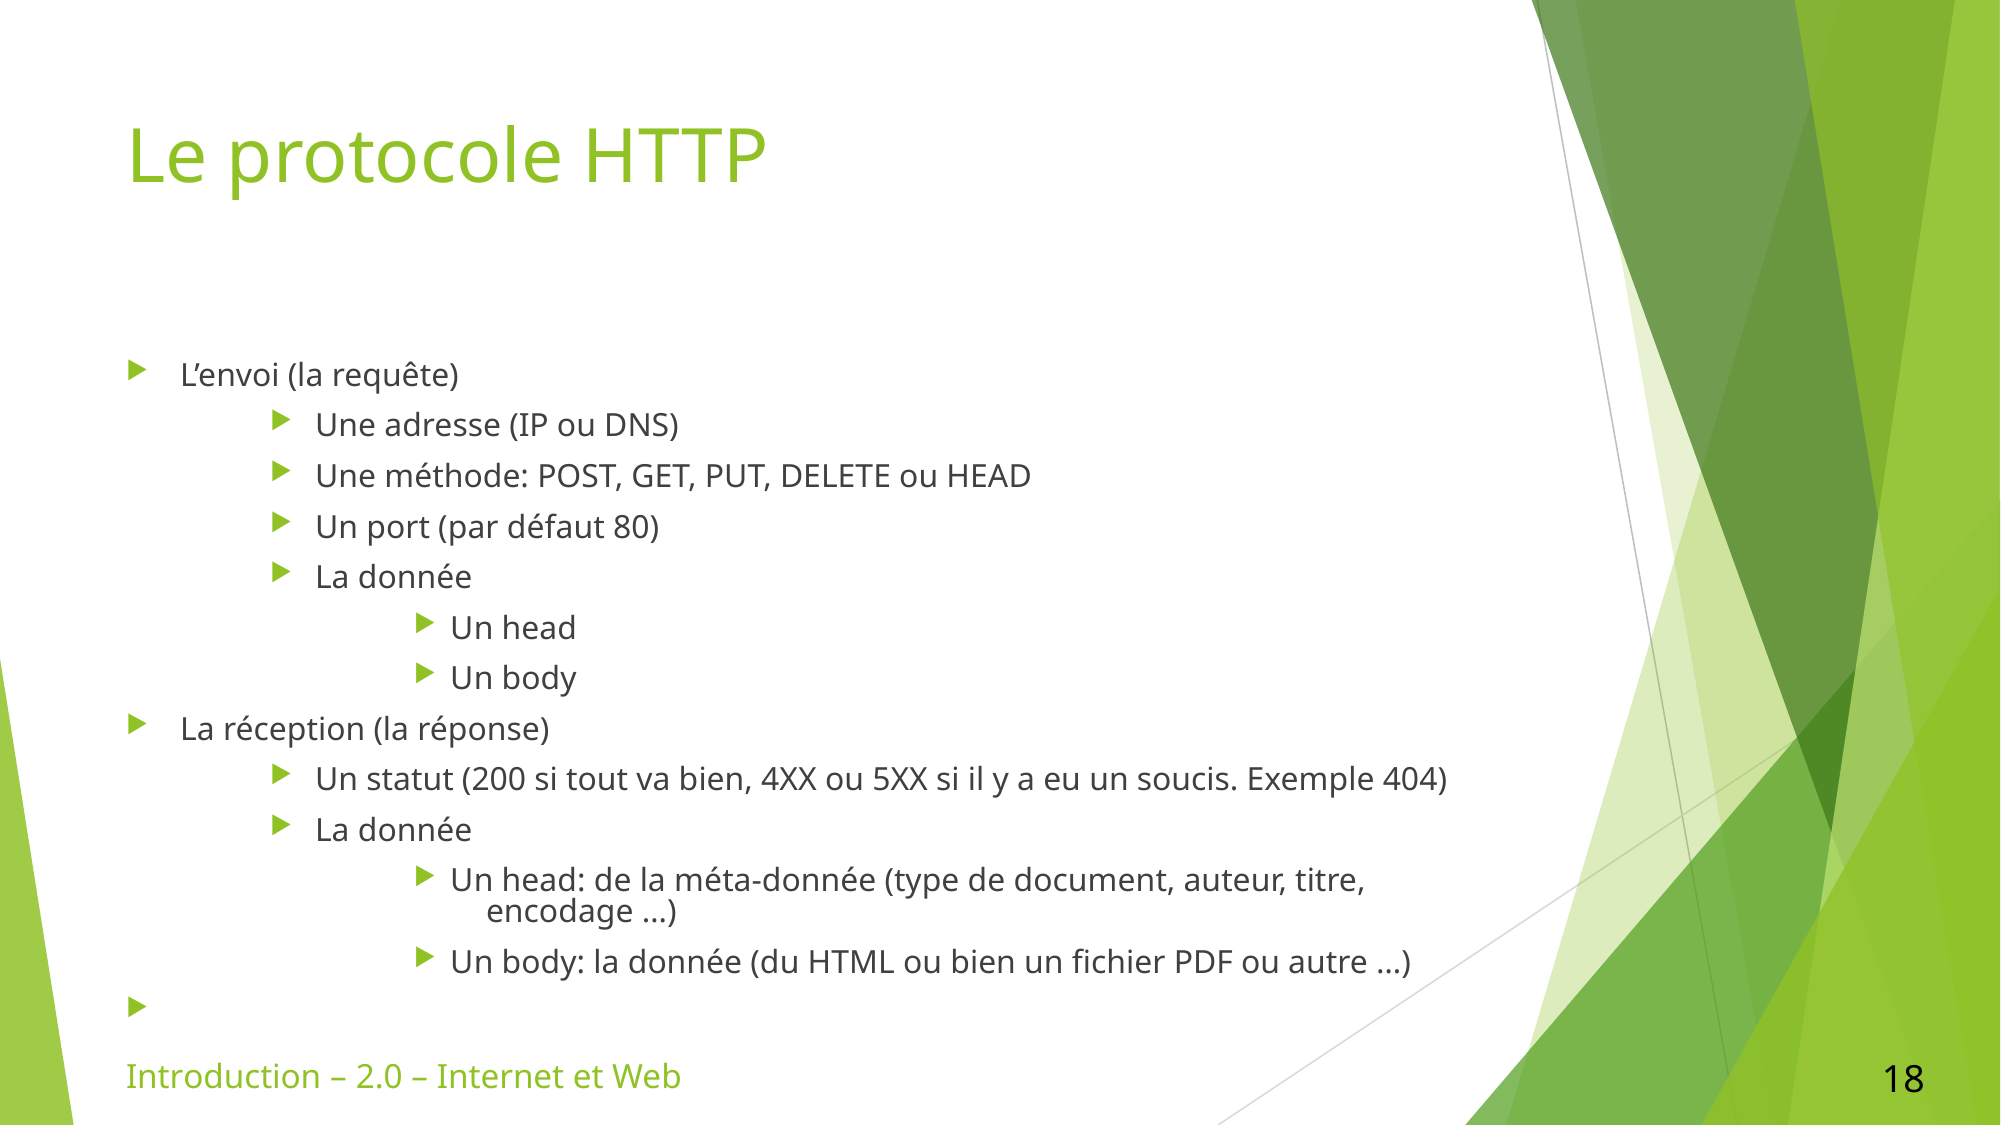

# Le protocole HTTP
L’envoi (la requête)
Une adresse (IP ou DNS)
Une méthode: POST, GET, PUT, DELETE ou HEAD
Un port (par défaut 80)
La donnée
Un head
Un body
La réception (la réponse)
Un statut (200 si tout va bien, 4XX ou 5XX si il y a eu un soucis. Exemple 404)
La donnée
Un head: de la méta-donnée (type de document, auteur, titre, encodage …)
Un body: la donnée (du HTML ou bien un fichier PDF ou autre …)
Introduction – 2.0 – Internet et Web